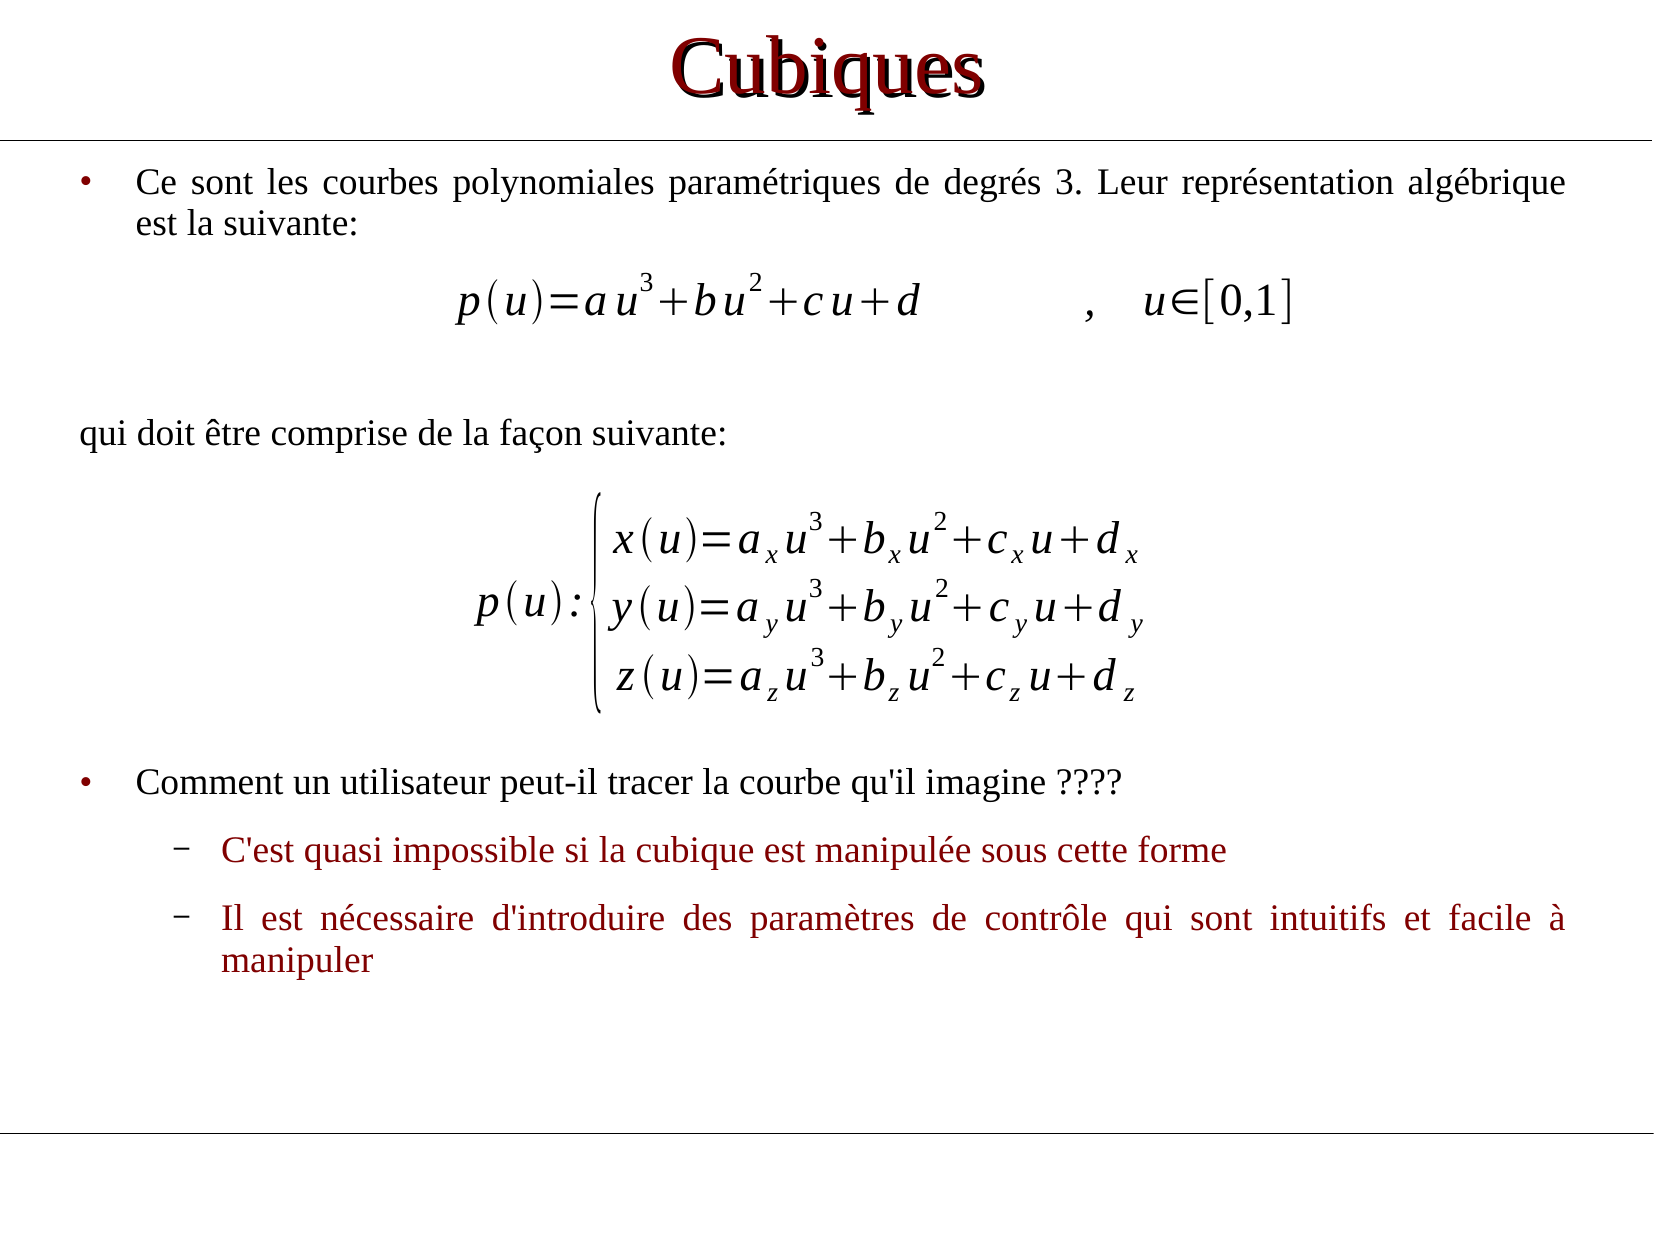

# Cubiques
Ce sont les courbes polynomiales paramétriques de degrés 3. Leur représentation algébrique est la suivante:
qui doit être comprise de la façon suivante:
Comment un utilisateur peut-il tracer la courbe qu'il imagine ????
C'est quasi impossible si la cubique est manipulée sous cette forme
Il est nécessaire d'introduire des paramètres de contrôle qui sont intuitifs et facile à manipuler